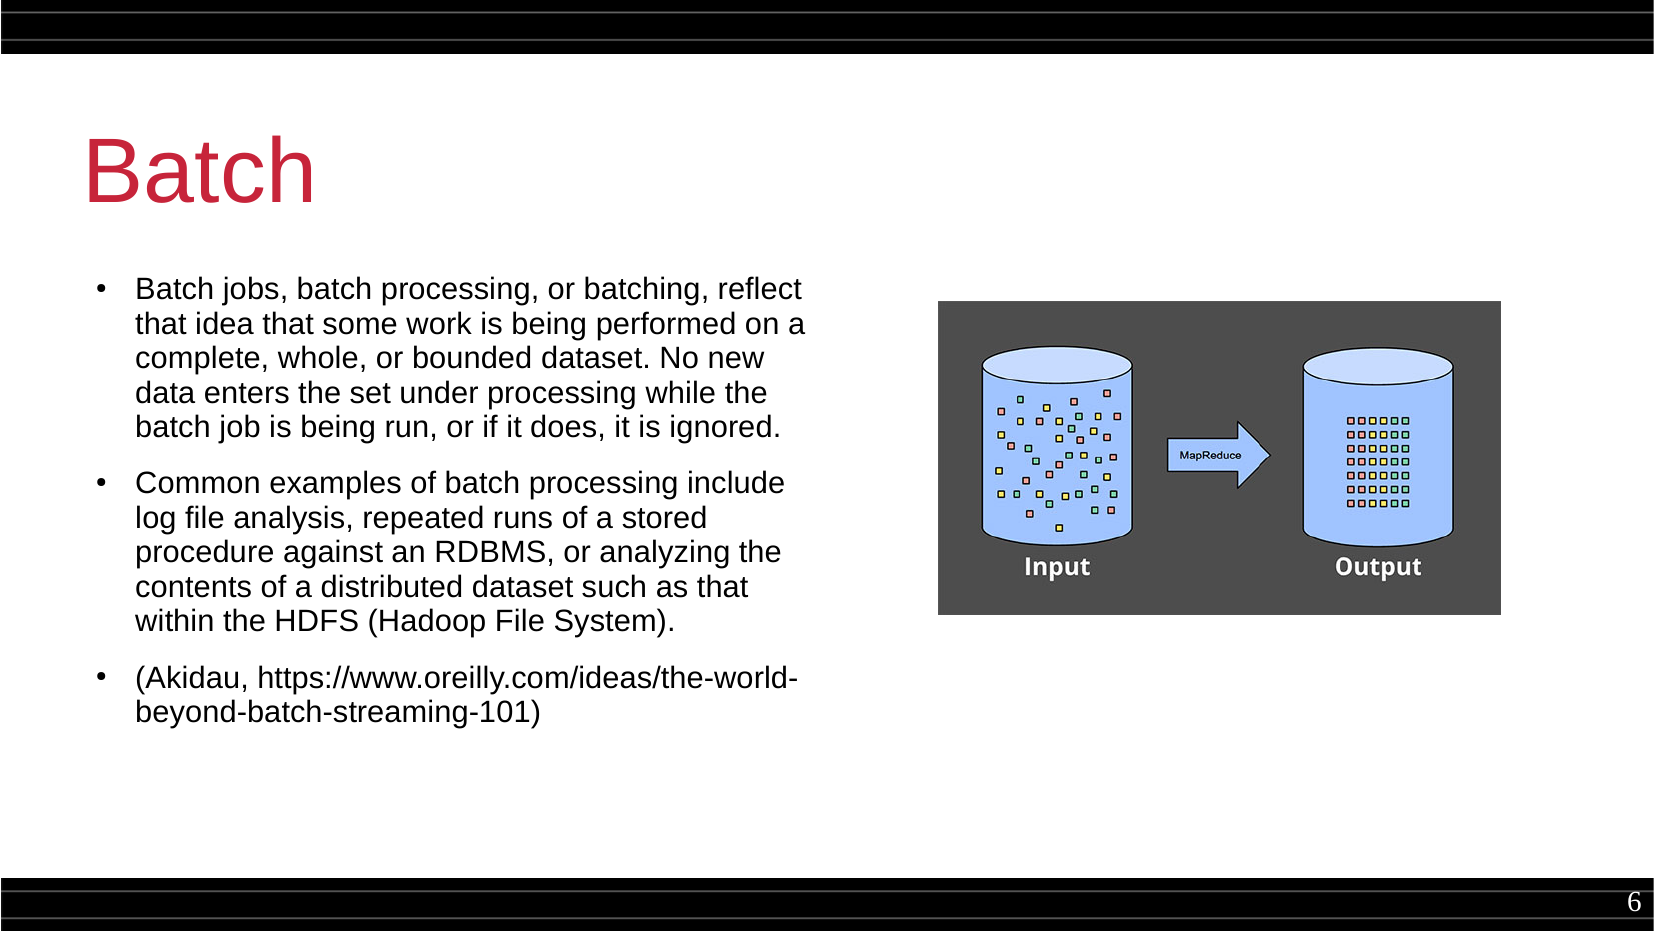

# Batch
Batch jobs, batch processing, or batching, reflect that idea that some work is being performed on a complete, whole, or bounded dataset. No new data enters the set under processing while the batch job is being run, or if it does, it is ignored.
Common examples of batch processing include log file analysis, repeated runs of a stored procedure against an RDBMS, or analyzing the contents of a distributed dataset such as that within the HDFS (Hadoop File System).
(Akidau, https://www.oreilly.com/ideas/the-world-beyond-batch-streaming-101)